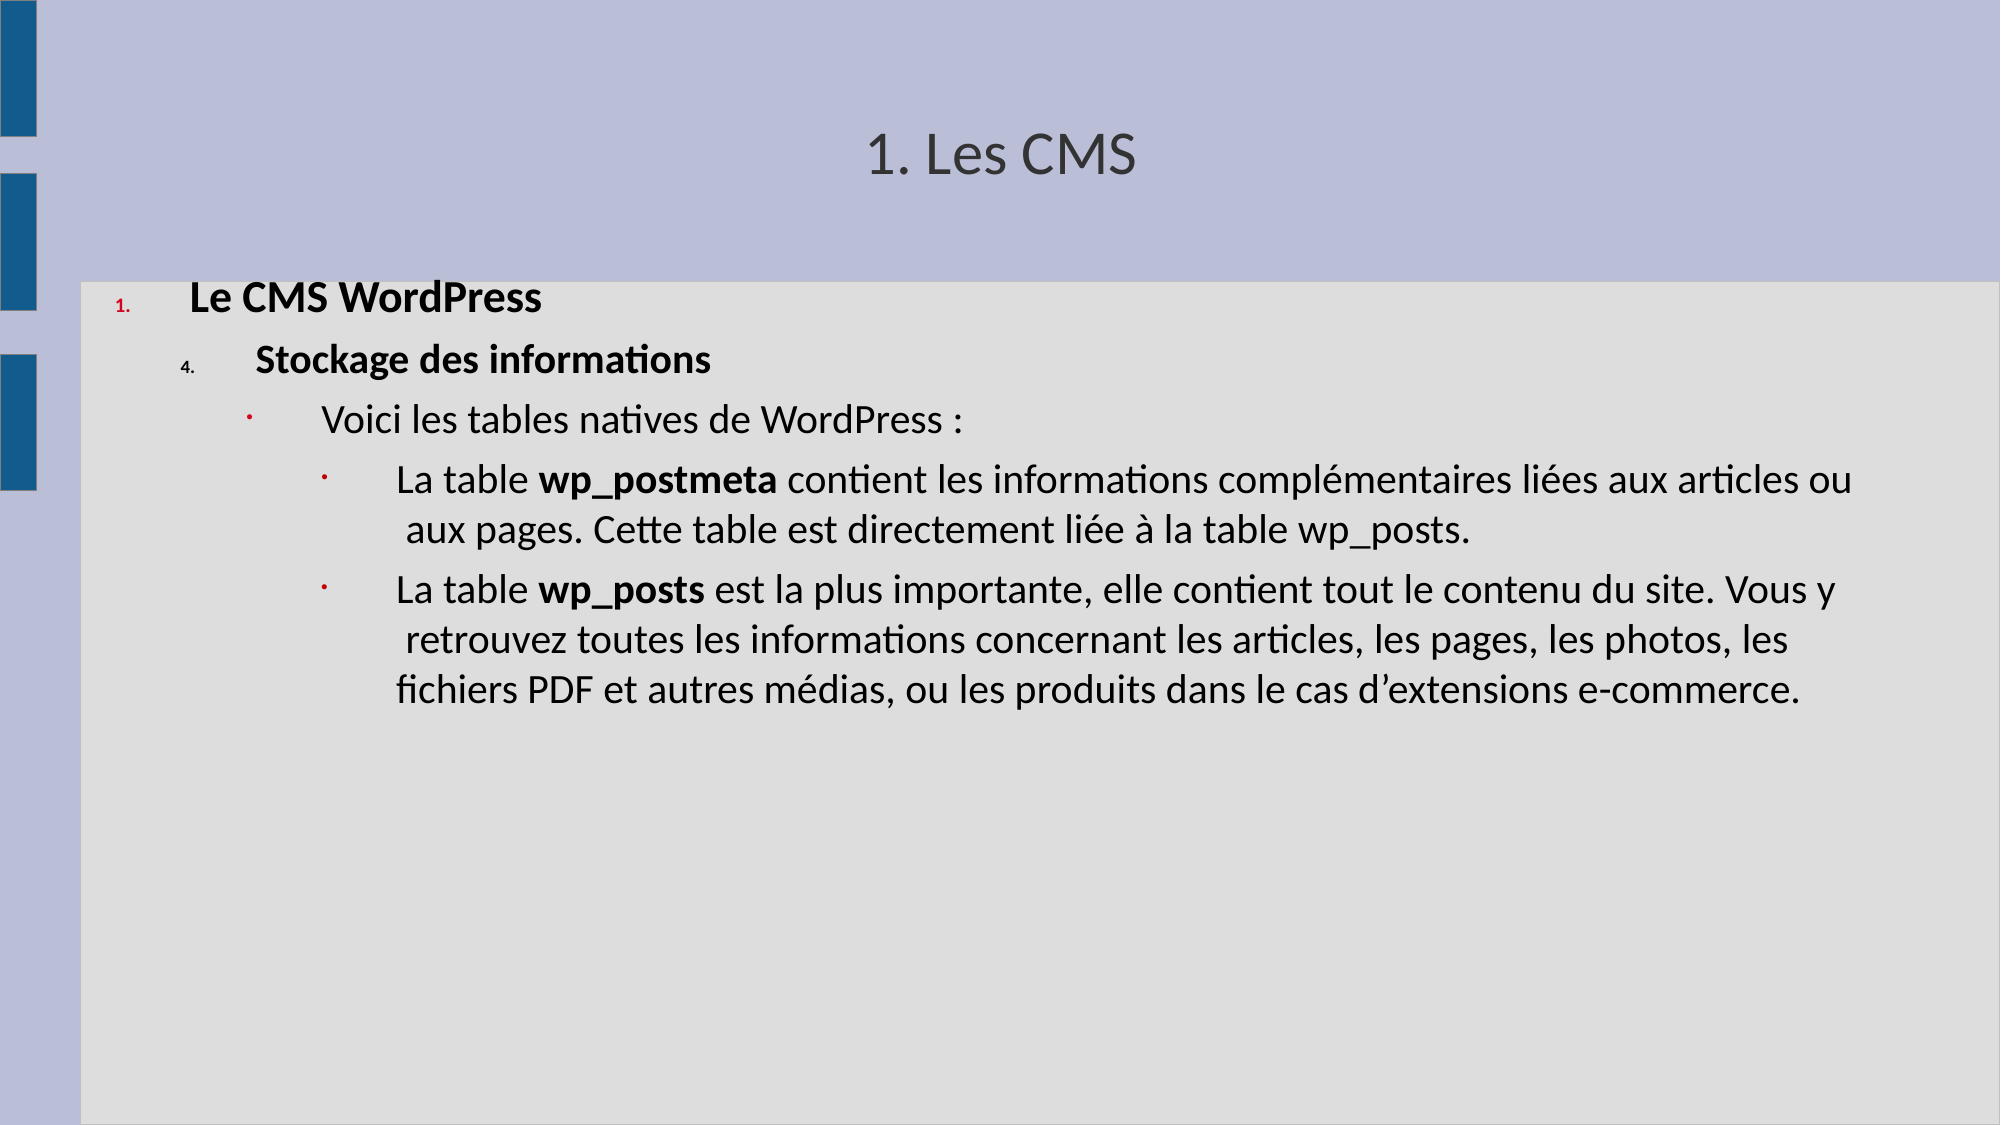

# 1. Les CMS
Le CMS WordPress
Stockage des informations
Voici les tables natives de WordPress :
La table wp_postmeta contient les informations complémentaires liées aux articles ou aux pages. Cette table est directement liée à la table wp_posts.
La table wp_posts est la plus importante, elle contient tout le contenu du site. Vous y retrouvez toutes les informations concernant les articles, les pages, les photos, les fichiers PDF et autres médias, ou les produits dans le cas d’extensions e-commerce.